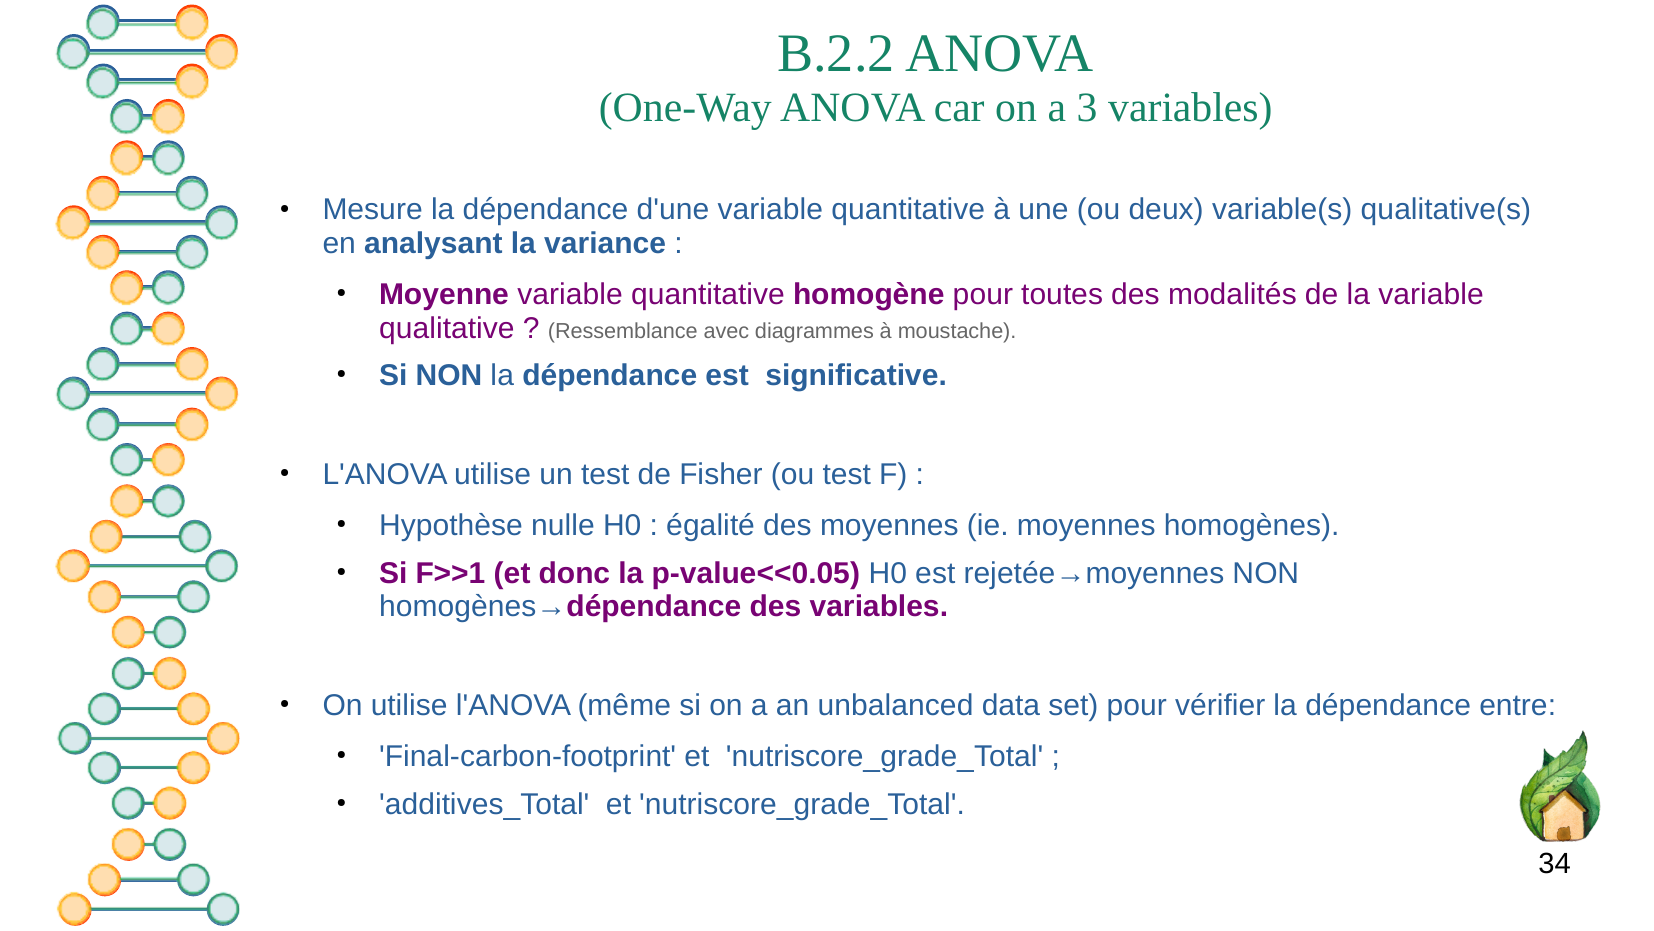

# B.2.2 ANOVA (One-Way ANOVA car on a 3 variables)
Mesure la dépendance d'une variable quantitative à une (ou deux) variable(s) qualitative(s) en analysant la variance :
Moyenne variable quantitative homogène pour toutes des modalités de la variable qualitative ? (Ressemblance avec diagrammes à moustache).
Si NON la dépendance est significative.
L'ANOVA utilise un test de Fisher (ou test F) :
Hypothèse nulle H0 : égalité des moyennes (ie. moyennes homogènes).
Si F>>1 (et donc la p-value<<0.05) H0 est rejetée→moyennes NON homogènes→dépendance des variables.
On utilise l'ANOVA (même si on a an unbalanced data set) pour vérifier la dépendance entre:
'Final-carbon-footprint' et 'nutriscore_grade_Total' ;
'additives_Total' et 'nutriscore_grade_Total'.
34